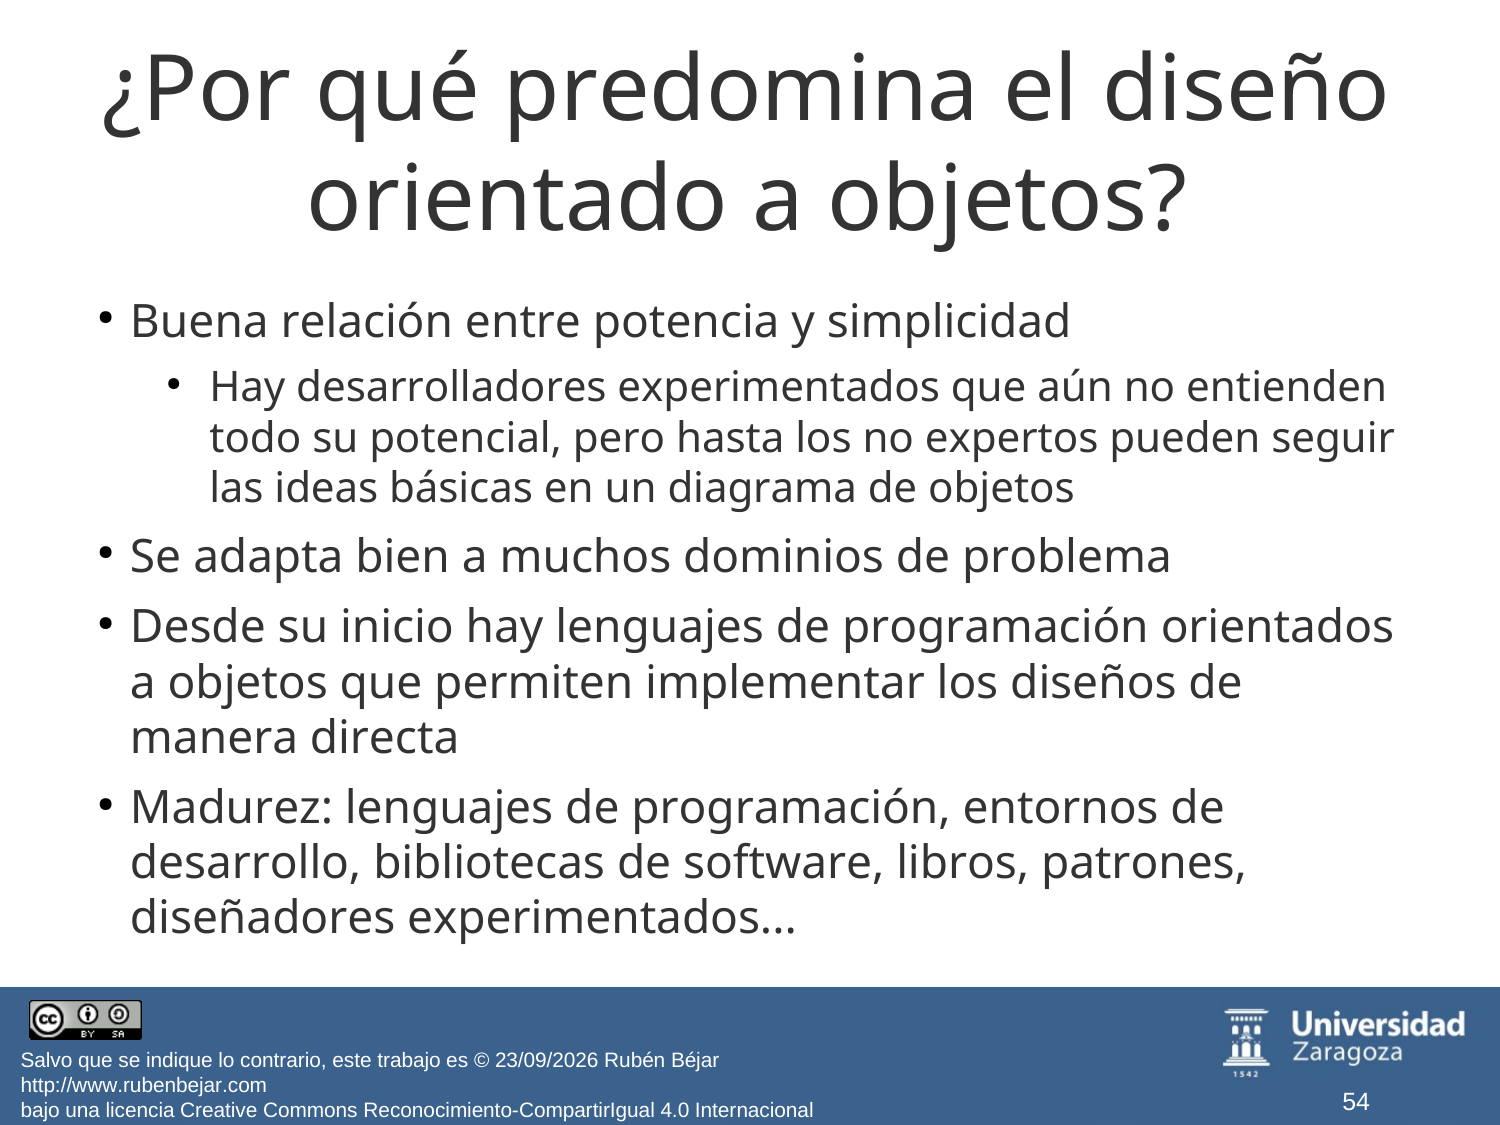

# ¿Por qué predomina el diseño orientado a objetos?
Buena relación entre potencia y simplicidad
Hay desarrolladores experimentados que aún no entienden todo su potencial, pero hasta los no expertos pueden seguir las ideas básicas en un diagrama de objetos
Se adapta bien a muchos dominios de problema
Desde su inicio hay lenguajes de programación orientados a objetos que permiten implementar los diseños de manera directa
Madurez: lenguajes de programación, entornos de desarrollo, bibliotecas de software, libros, patrones, diseñadores experimentados...